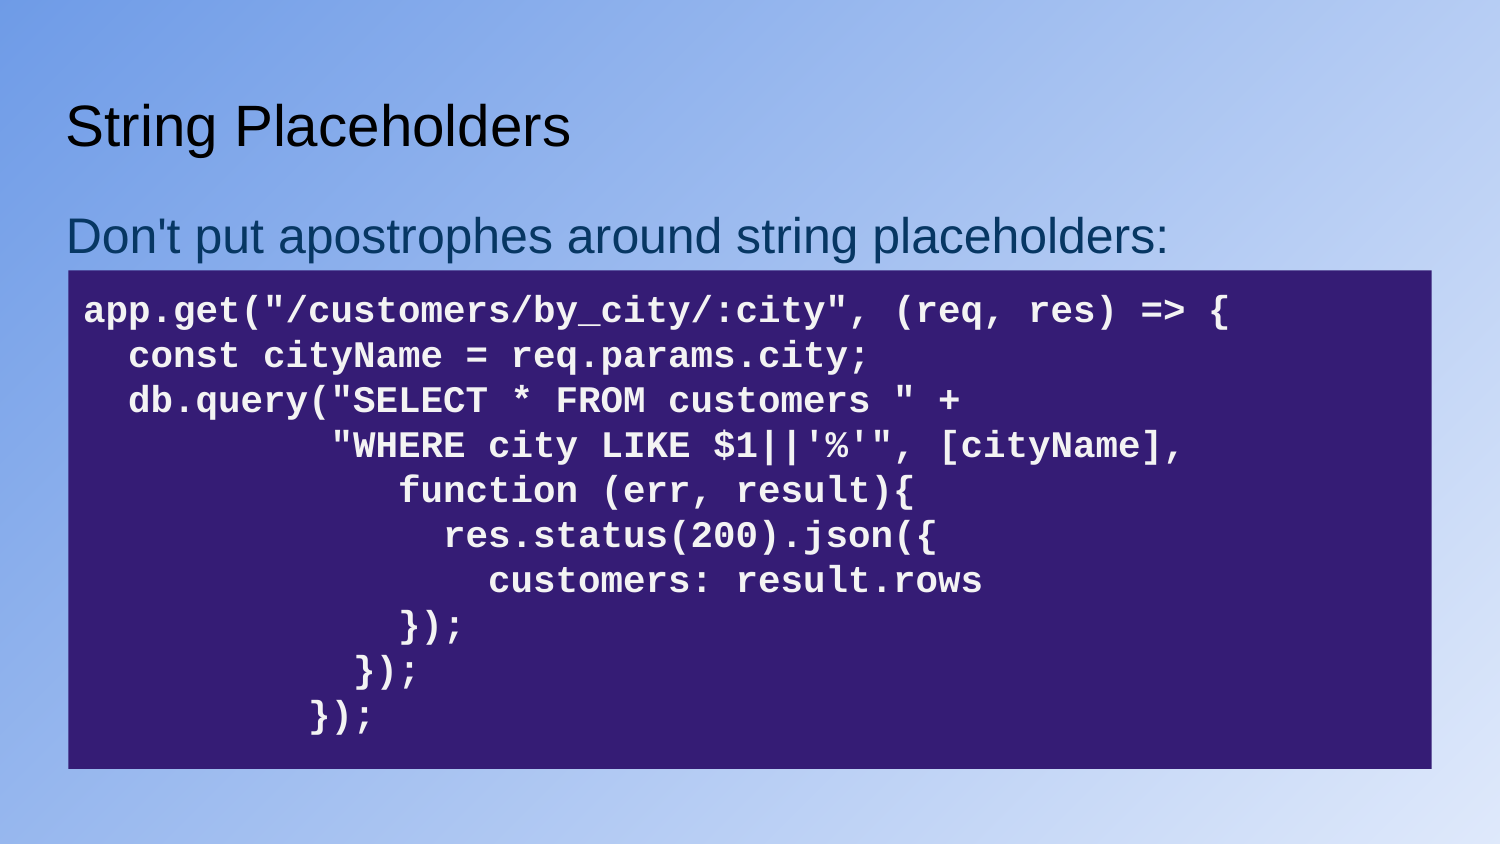

String Placeholders
Don't put apostrophes around string placeholders:
app.get("/customers/by_city/:city", (req, res) => {
 const cityName = req.params.city;
 db.query("SELECT * FROM customers " +
 "WHERE city LIKE $1||'%'", [cityName],
 function (err, result){
 res.status(200).json({
 customers: result.rows
 });
 });
});